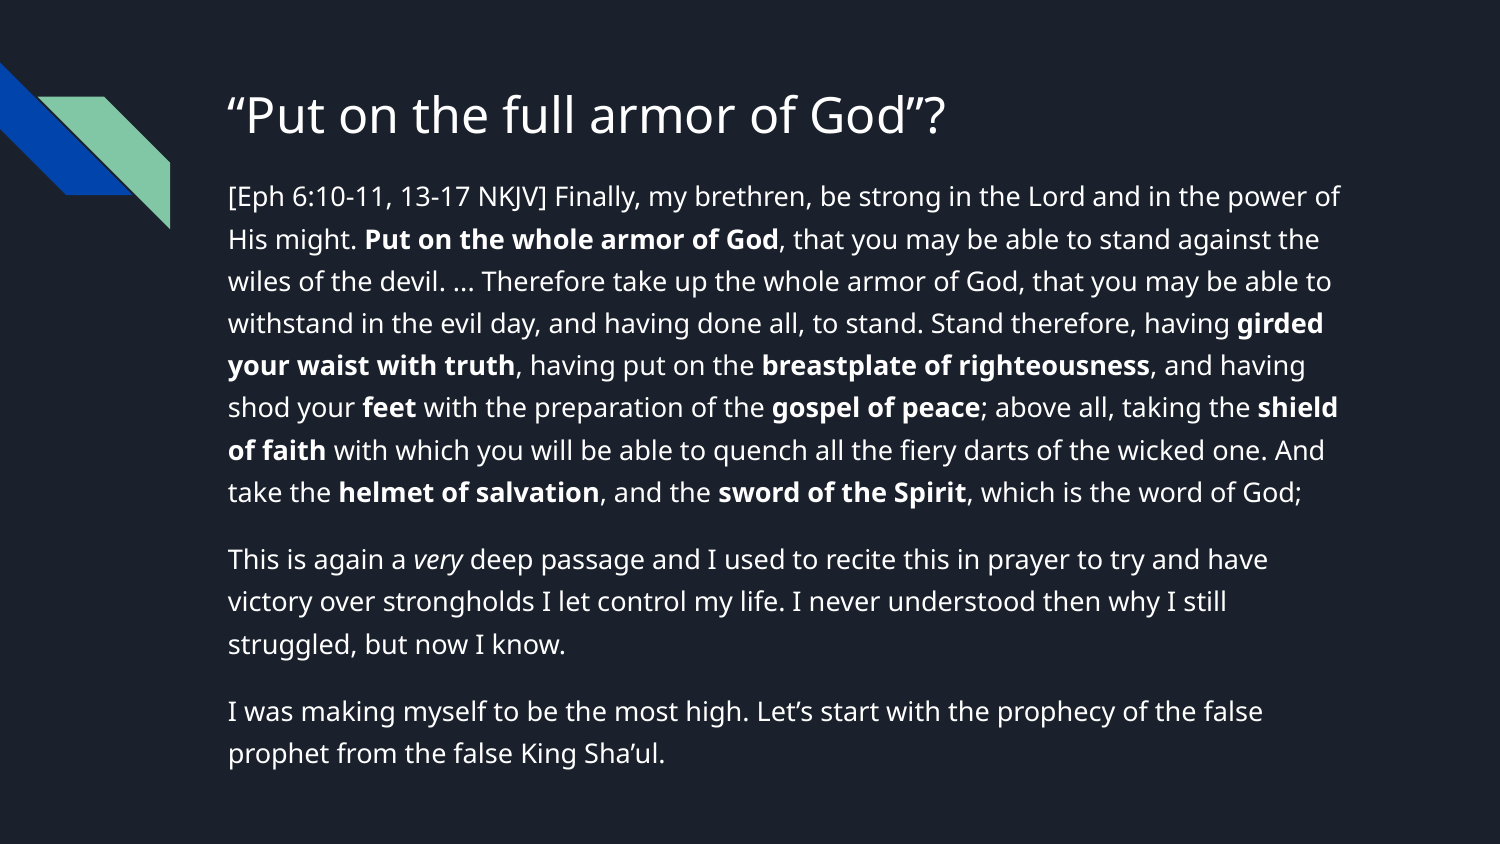

# “Put on the full armor of God”?
[Eph 6:10-11, 13-17 NKJV] Finally, my brethren, be strong in the Lord and in the power of His might. Put on the whole armor of God, that you may be able to stand against the wiles of the devil. ... Therefore take up the whole armor of God, that you may be able to withstand in the evil day, and having done all, to stand. Stand therefore, having girded your waist with truth, having put on the breastplate of righteousness, and having shod your feet with the preparation of the gospel of peace; above all, taking the shield of faith with which you will be able to quench all the fiery darts of the wicked one. And take the helmet of salvation, and the sword of the Spirit, which is the word of God;
This is again a very deep passage and I used to recite this in prayer to try and have victory over strongholds I let control my life. I never understood then why I still struggled, but now I know.
I was making myself to be the most high. Let’s start with the prophecy of the false prophet from the false King Sha’ul.